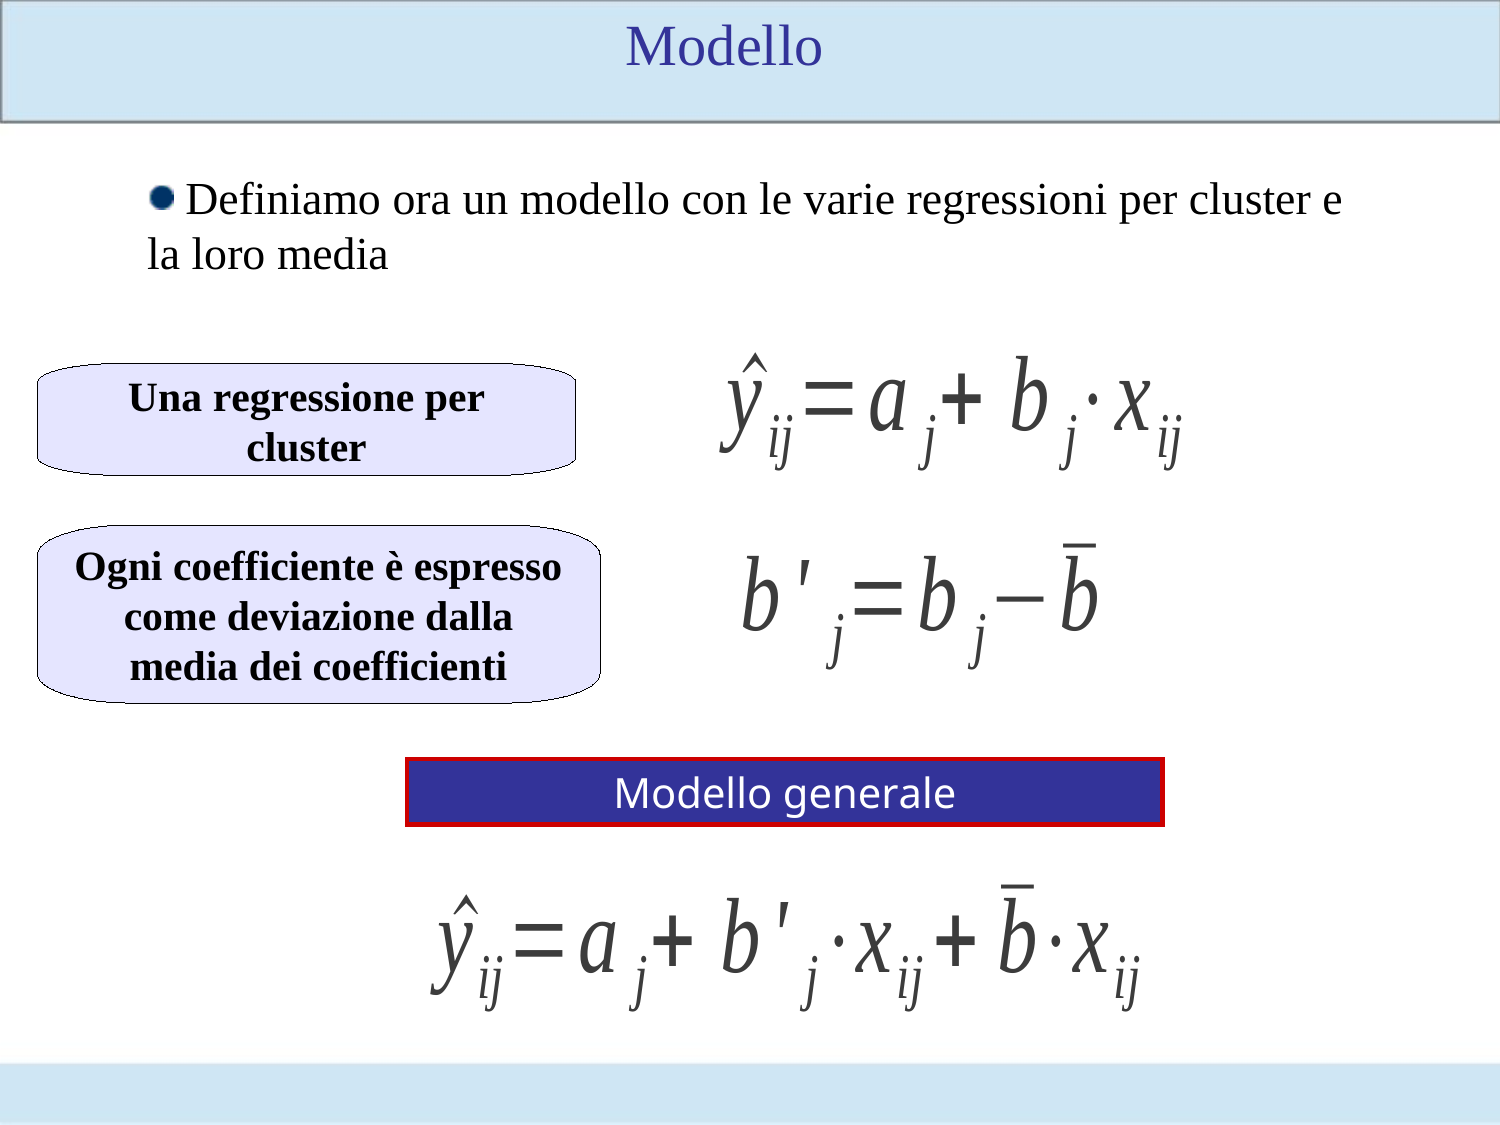

# Modello
 Definiamo ora un modello con le varie regressioni per cluster e la loro media
Una regressione per cluster
Ogni coefficiente è espresso come deviazione dalla media dei coefficienti
Modello generale
24